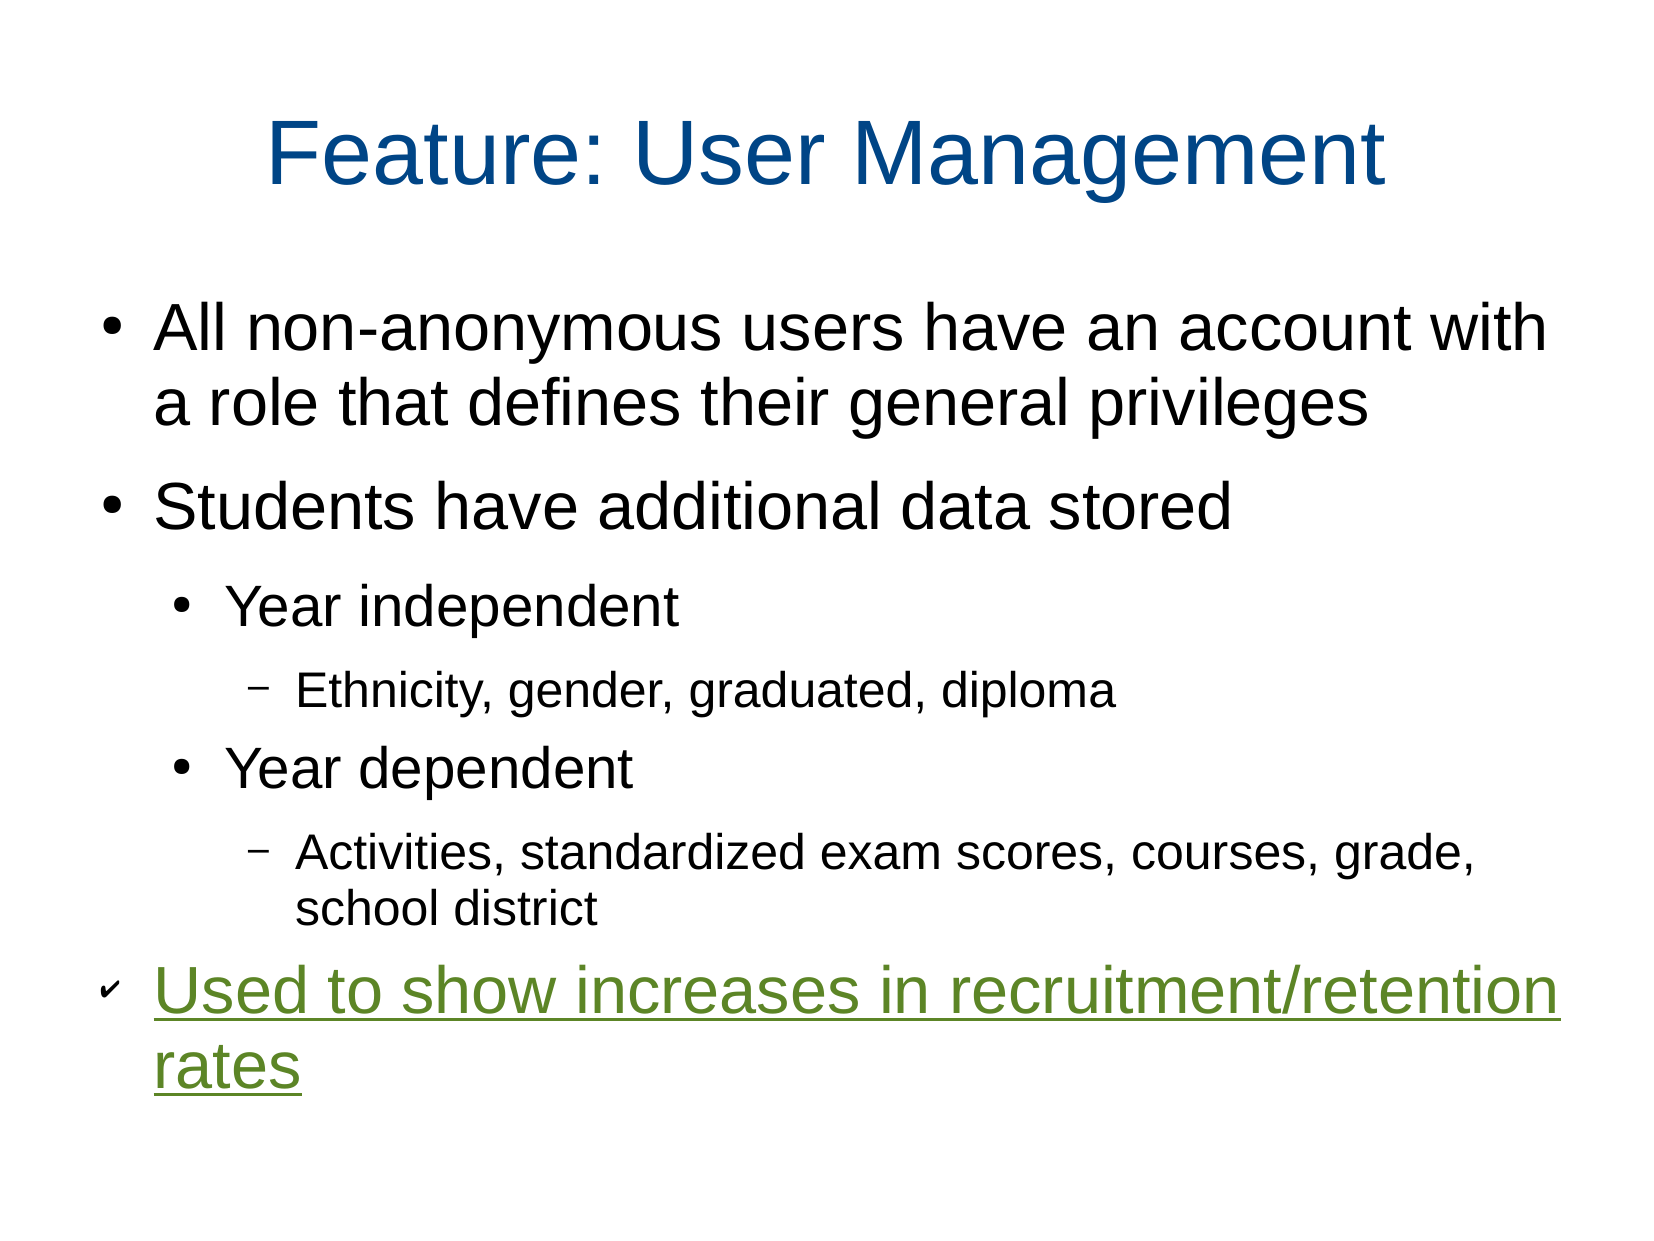

# Feature: User Management
All non-anonymous users have an account with a role that defines their general privileges
Students have additional data stored
Year independent
Ethnicity, gender, graduated, diploma
Year dependent
Activities, standardized exam scores, courses, grade, school district
Used to show increases in recruitment/retention rates